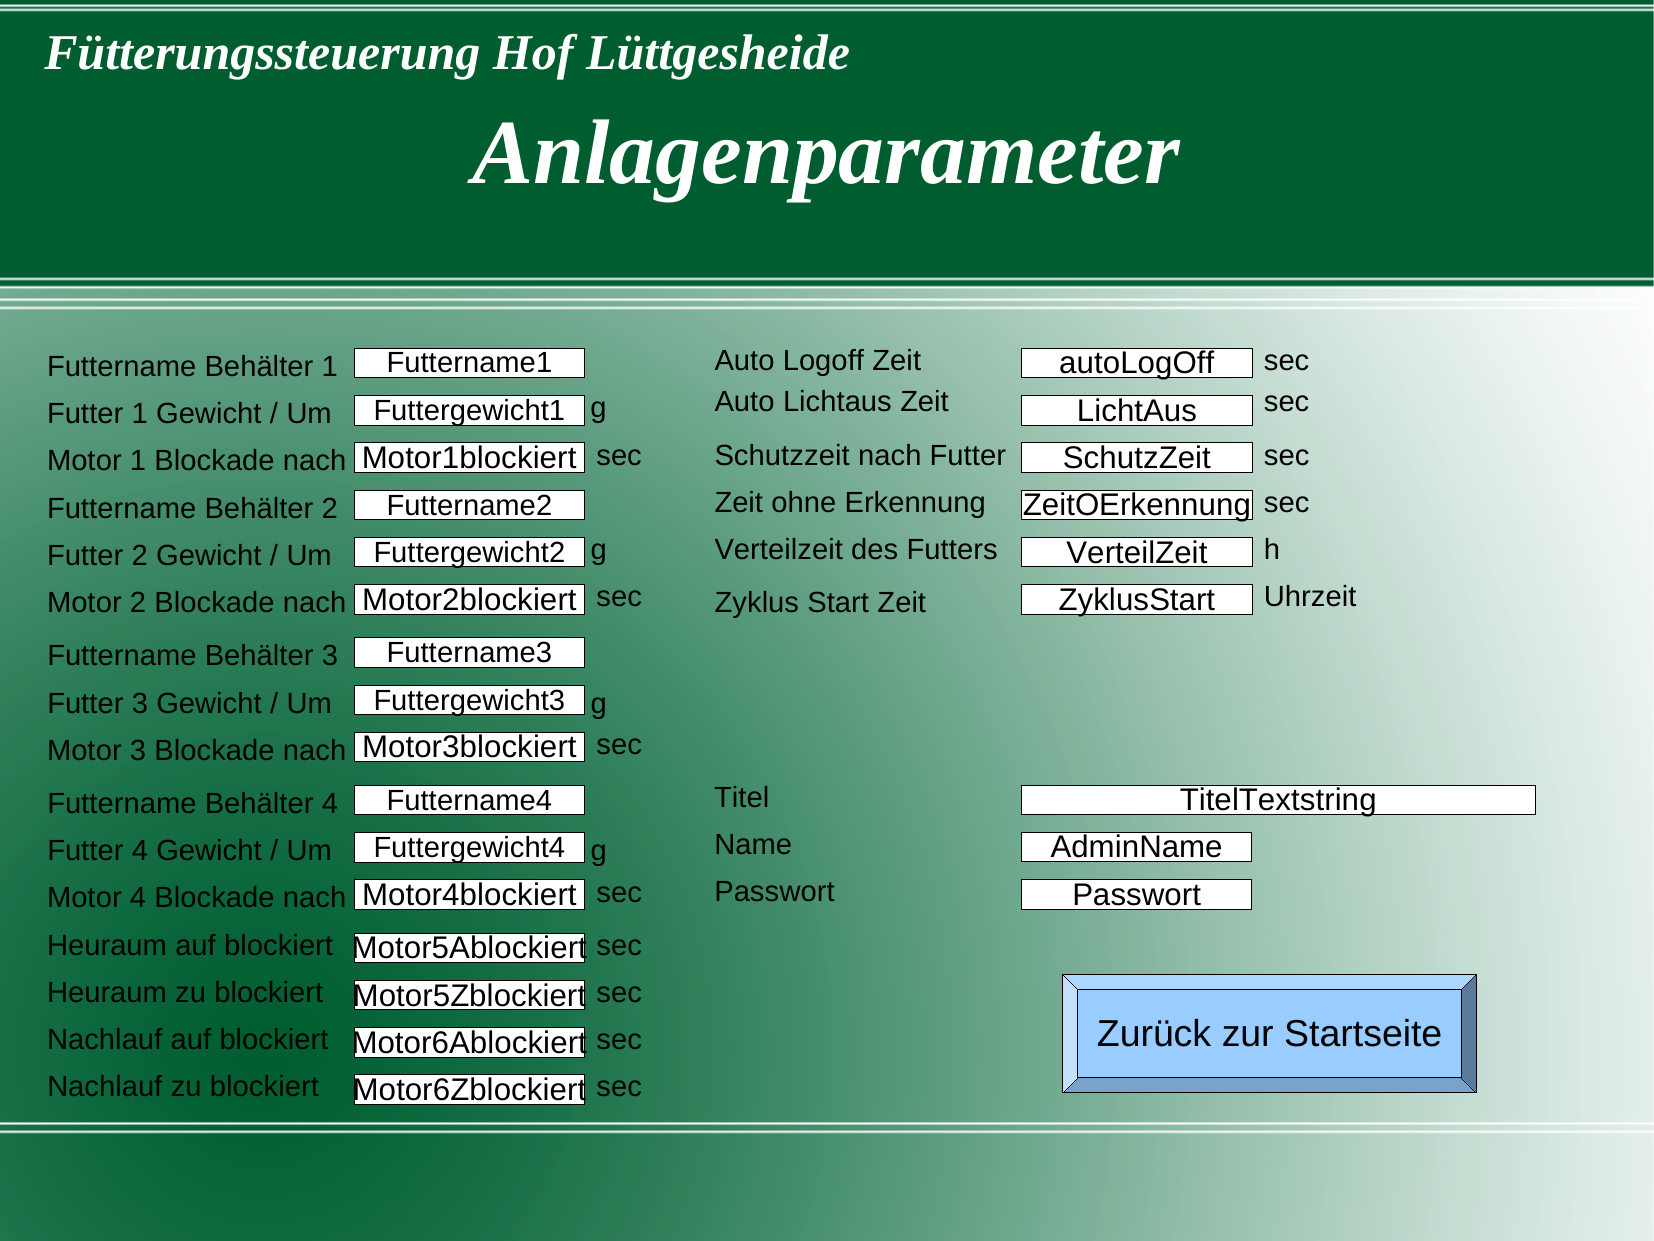

Fütterungssteuerung Hof Lüttgesheide
# Anlagenparameter
Auto Logoff Zeit
sec
Futtername Behälter 1
Futtername1
autoLogOff
Auto Lichtaus Zeit
sec
g
Futter 1 Gewicht / Um
Futtergewicht1
LichtAus
sec
Schutzzeit nach Futter
sec
Motor 1 Blockade nach
Motor1blockiert
SchutzZeit
Zeit ohne Erkennung
sec
Futtername Behälter 2
Futtername2
ZeitOErkennung
g
Verteilzeit des Futters
h
Futter 2 Gewicht / Um
Futtergewicht2
VerteilZeit
sec
Uhrzeit
Motor 2 Blockade nach
Zyklus Start Zeit
Motor2blockiert
ZyklusStart
Futtername Behälter 3
Futtername3
Futter 3 Gewicht / Um
g
Futtergewicht3
sec
Motor 3 Blockade nach
Motor3blockiert
Titel
Futtername Behälter 4
TitelTextstring
Futtername4
Name
Futter 4 Gewicht / Um
g
AdminName
Futtergewicht4
Passwort
sec
Motor 4 Blockade nach
Passwort
Motor4blockiert
Heuraum auf blockiert
sec
Motor5Ablockiert
Heuraum zu blockiert
sec
Zurück zur Startseite
Motor5Zblockiert
Nachlauf auf blockiert
sec
Motor6Ablockiert
Nachlauf zu blockiert
sec
Motor6Zblockiert